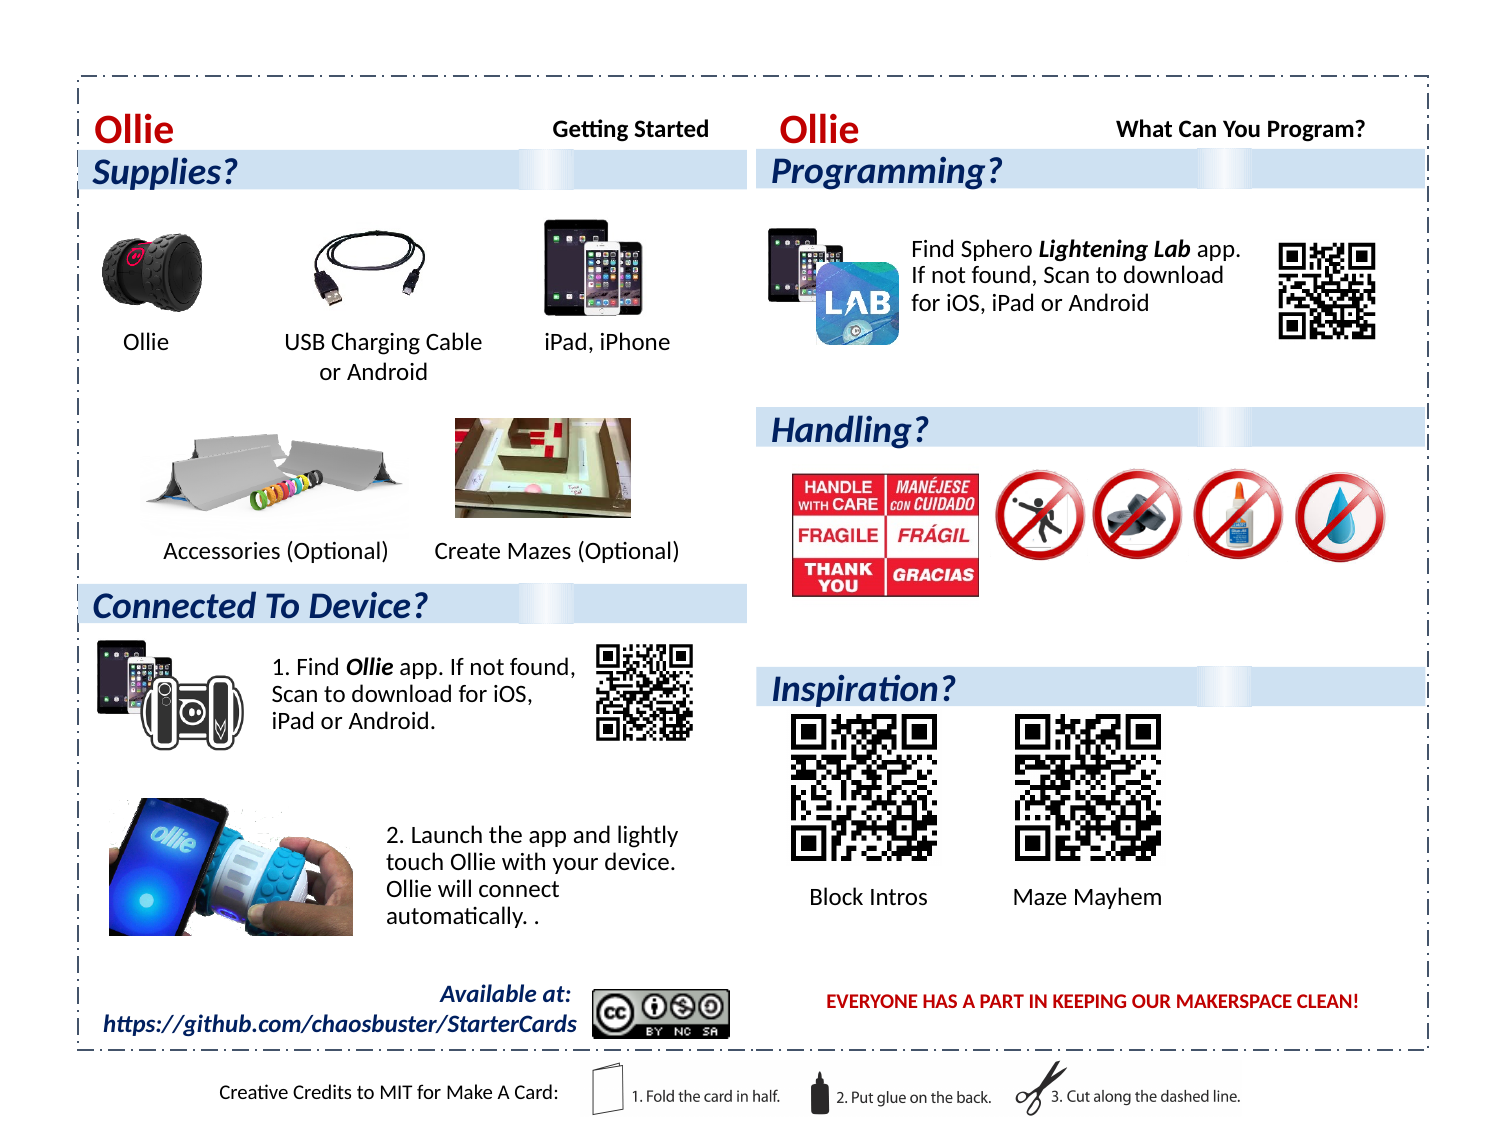

Ollie
 Ollie	 USB Charging Cable	iPad, iPhone
			or Android
 Accessories (Optional) Create Mazes (Optional)
1. Find Ollie app. If not found,
Scan to download for iOS,
iPad or Android.
2. Launch the app and lightly touch Ollie with your device. Ollie will connect automatically. .
# Ollie
Find Sphero Lightening Lab app.
If not found, Scan to download
for iOS, iPad or Android
Getting Started
What Can You Program?
Programming?
Supplies?
Handling?
Connected To Device?
Inspiration?
| Block Intros | Maze Mayhem | |
| --- | --- | --- |
Available at:
https://github.com/chaosbuster/StarterCards
EVERYONE HAS A PART IN KEEPING OUR MAKERSPACE CLEAN!
Creative Credits to MIT for Make A Card: